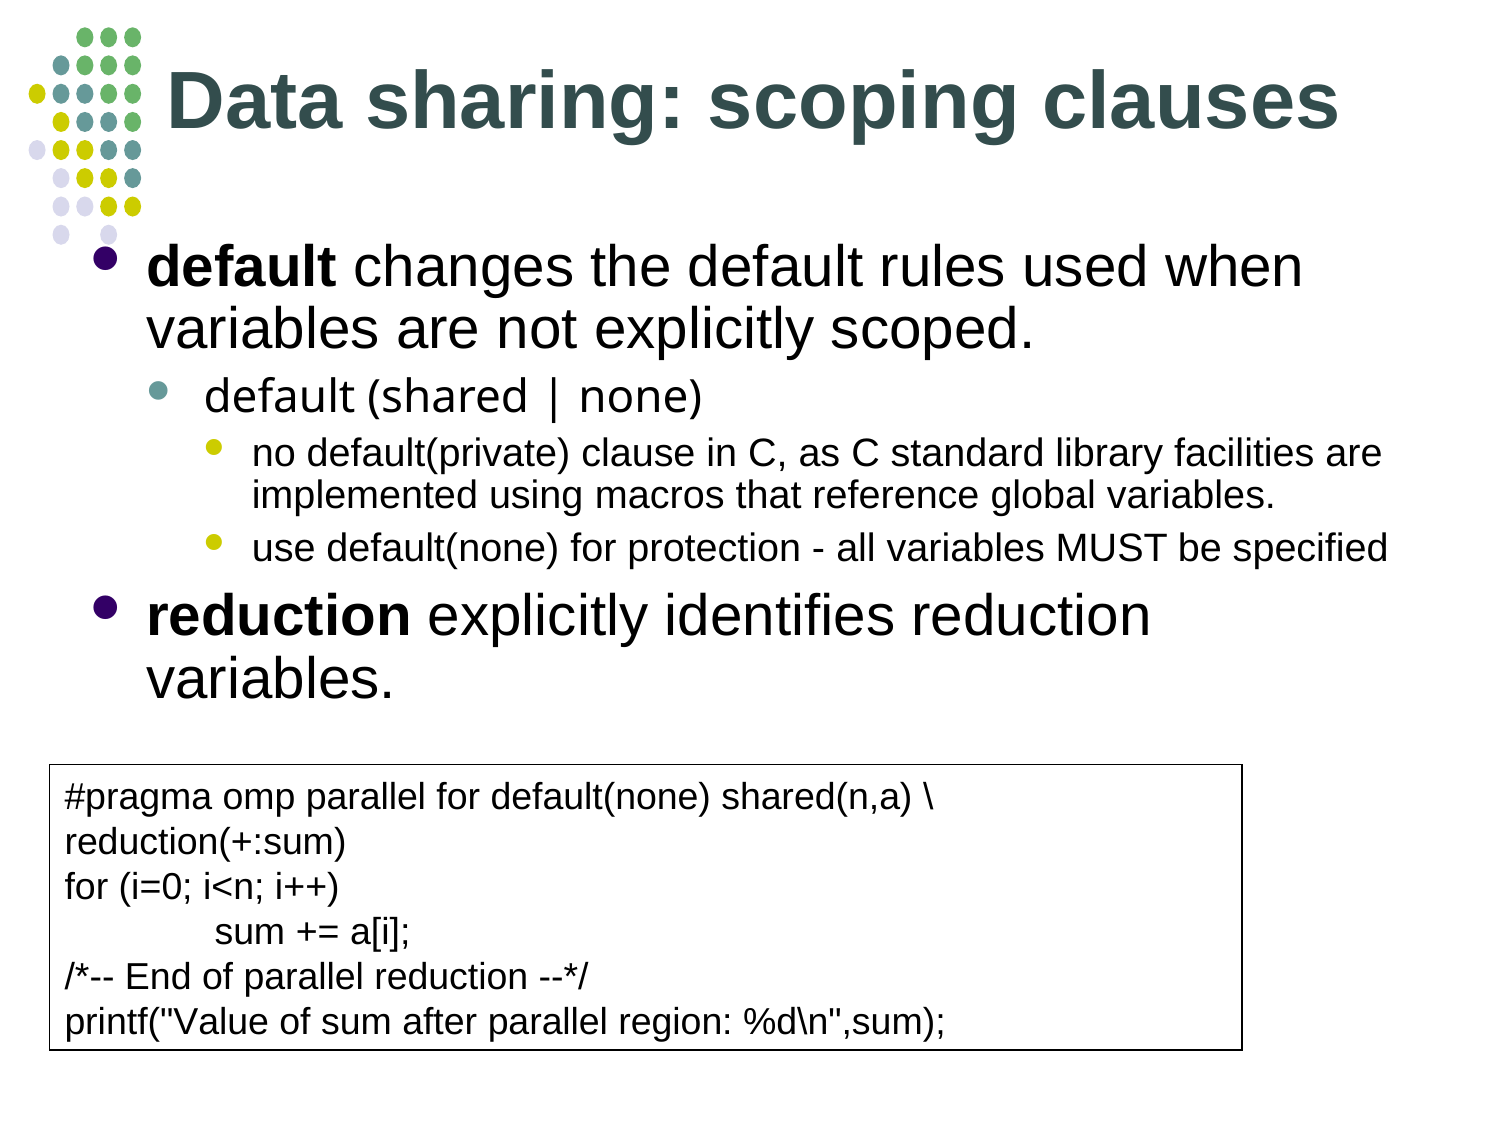

# Data sharing: scoping clauses
default changes the default rules used when variables are not explicitly scoped.
default (shared | none)
no default(private) clause in C, as C standard library facilities are implemented using macros that reference global variables.
use default(none) for protection - all variables MUST be specified
reduction explicitly identiﬁes reduction variables.
#pragma omp parallel for default(none) shared(n,a) \
reduction(+:sum)
for (i=0; i<n; i++)
	sum += a[i];
/*-- End of parallel reduction --*/
printf("Value of sum after parallel region: %d\n",sum);